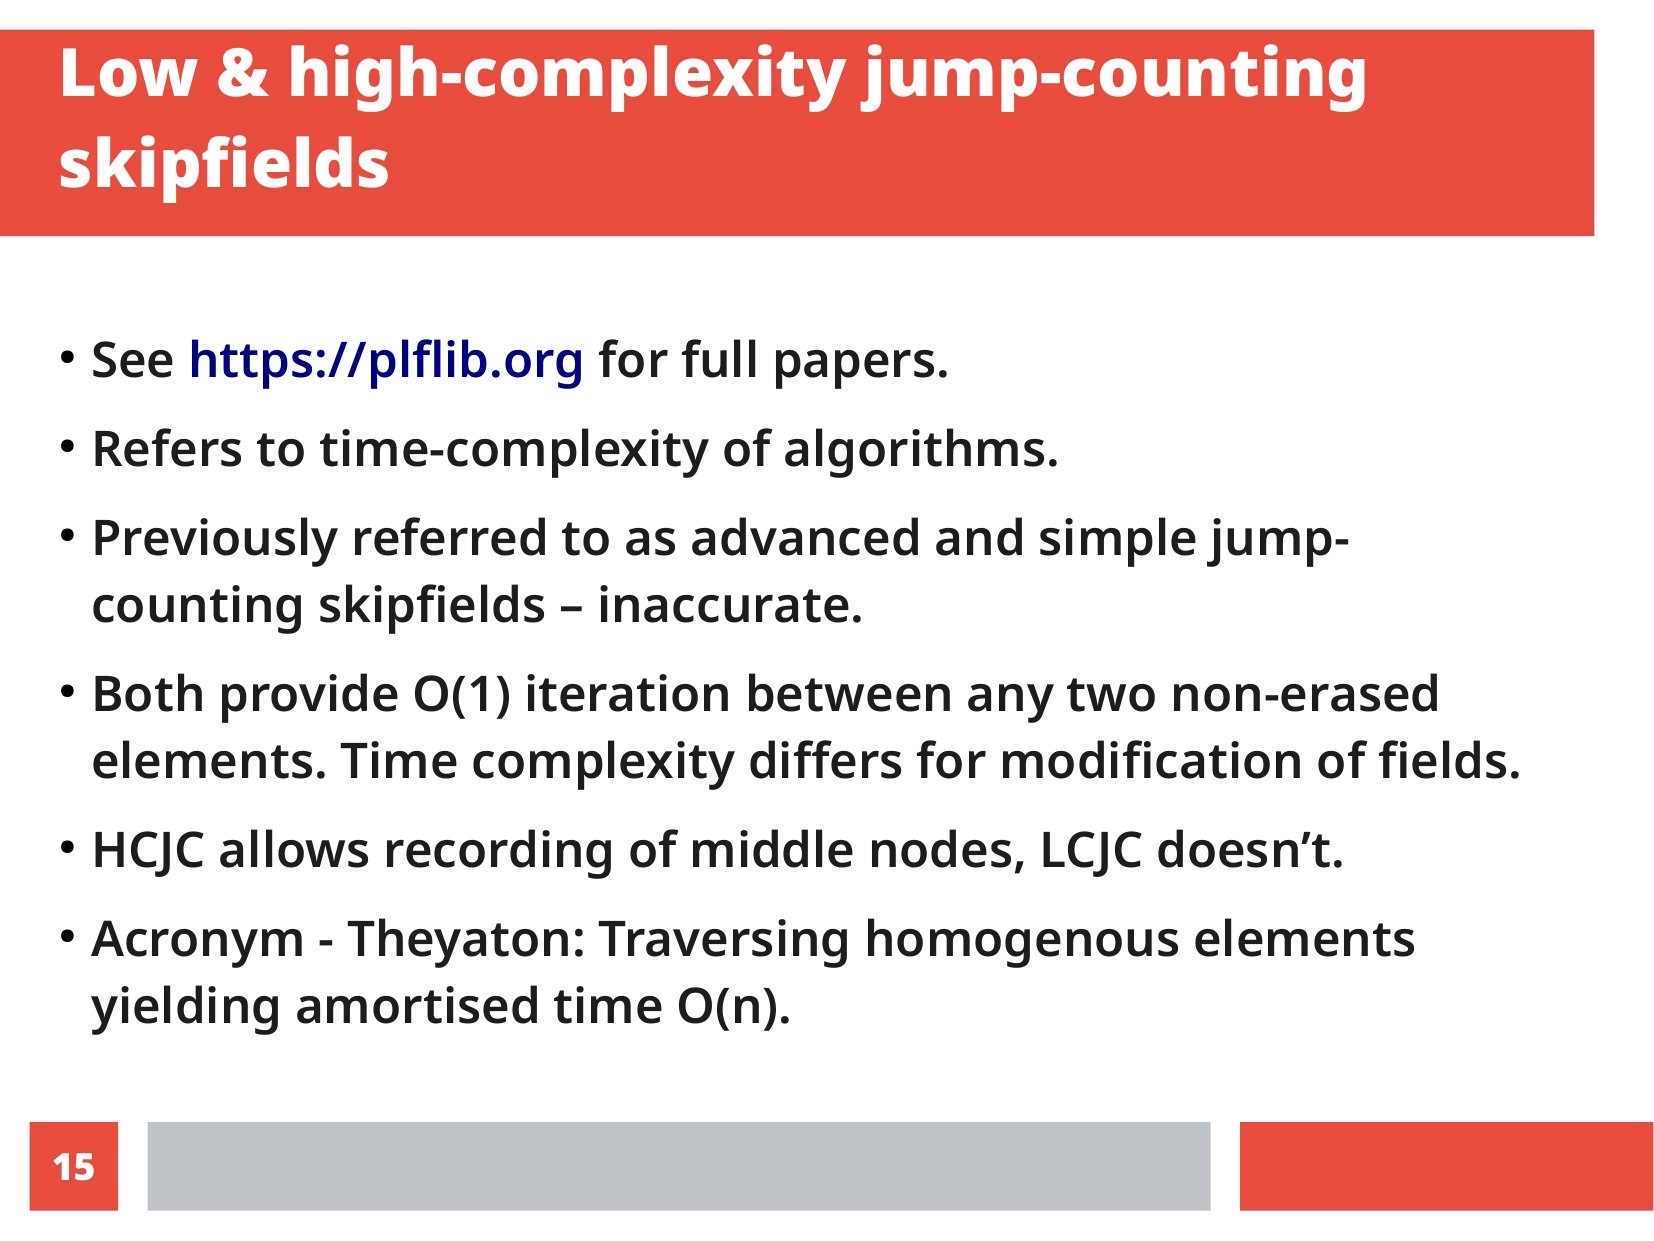

# Low & high-complexity jump-counting skipfields
See https://plflib.org for full papers.
Refers to time-complexity of algorithms.
Previously referred to as advanced and simple jump-counting skipfields – inaccurate.
Both provide O(1) iteration between any two non-erased elements. Time complexity differs for modification of fields.
HCJC allows recording of middle nodes, LCJC doesn’t.
Acronym - Theyaton: Traversing homogenous elements yielding amortised time O(n).
15